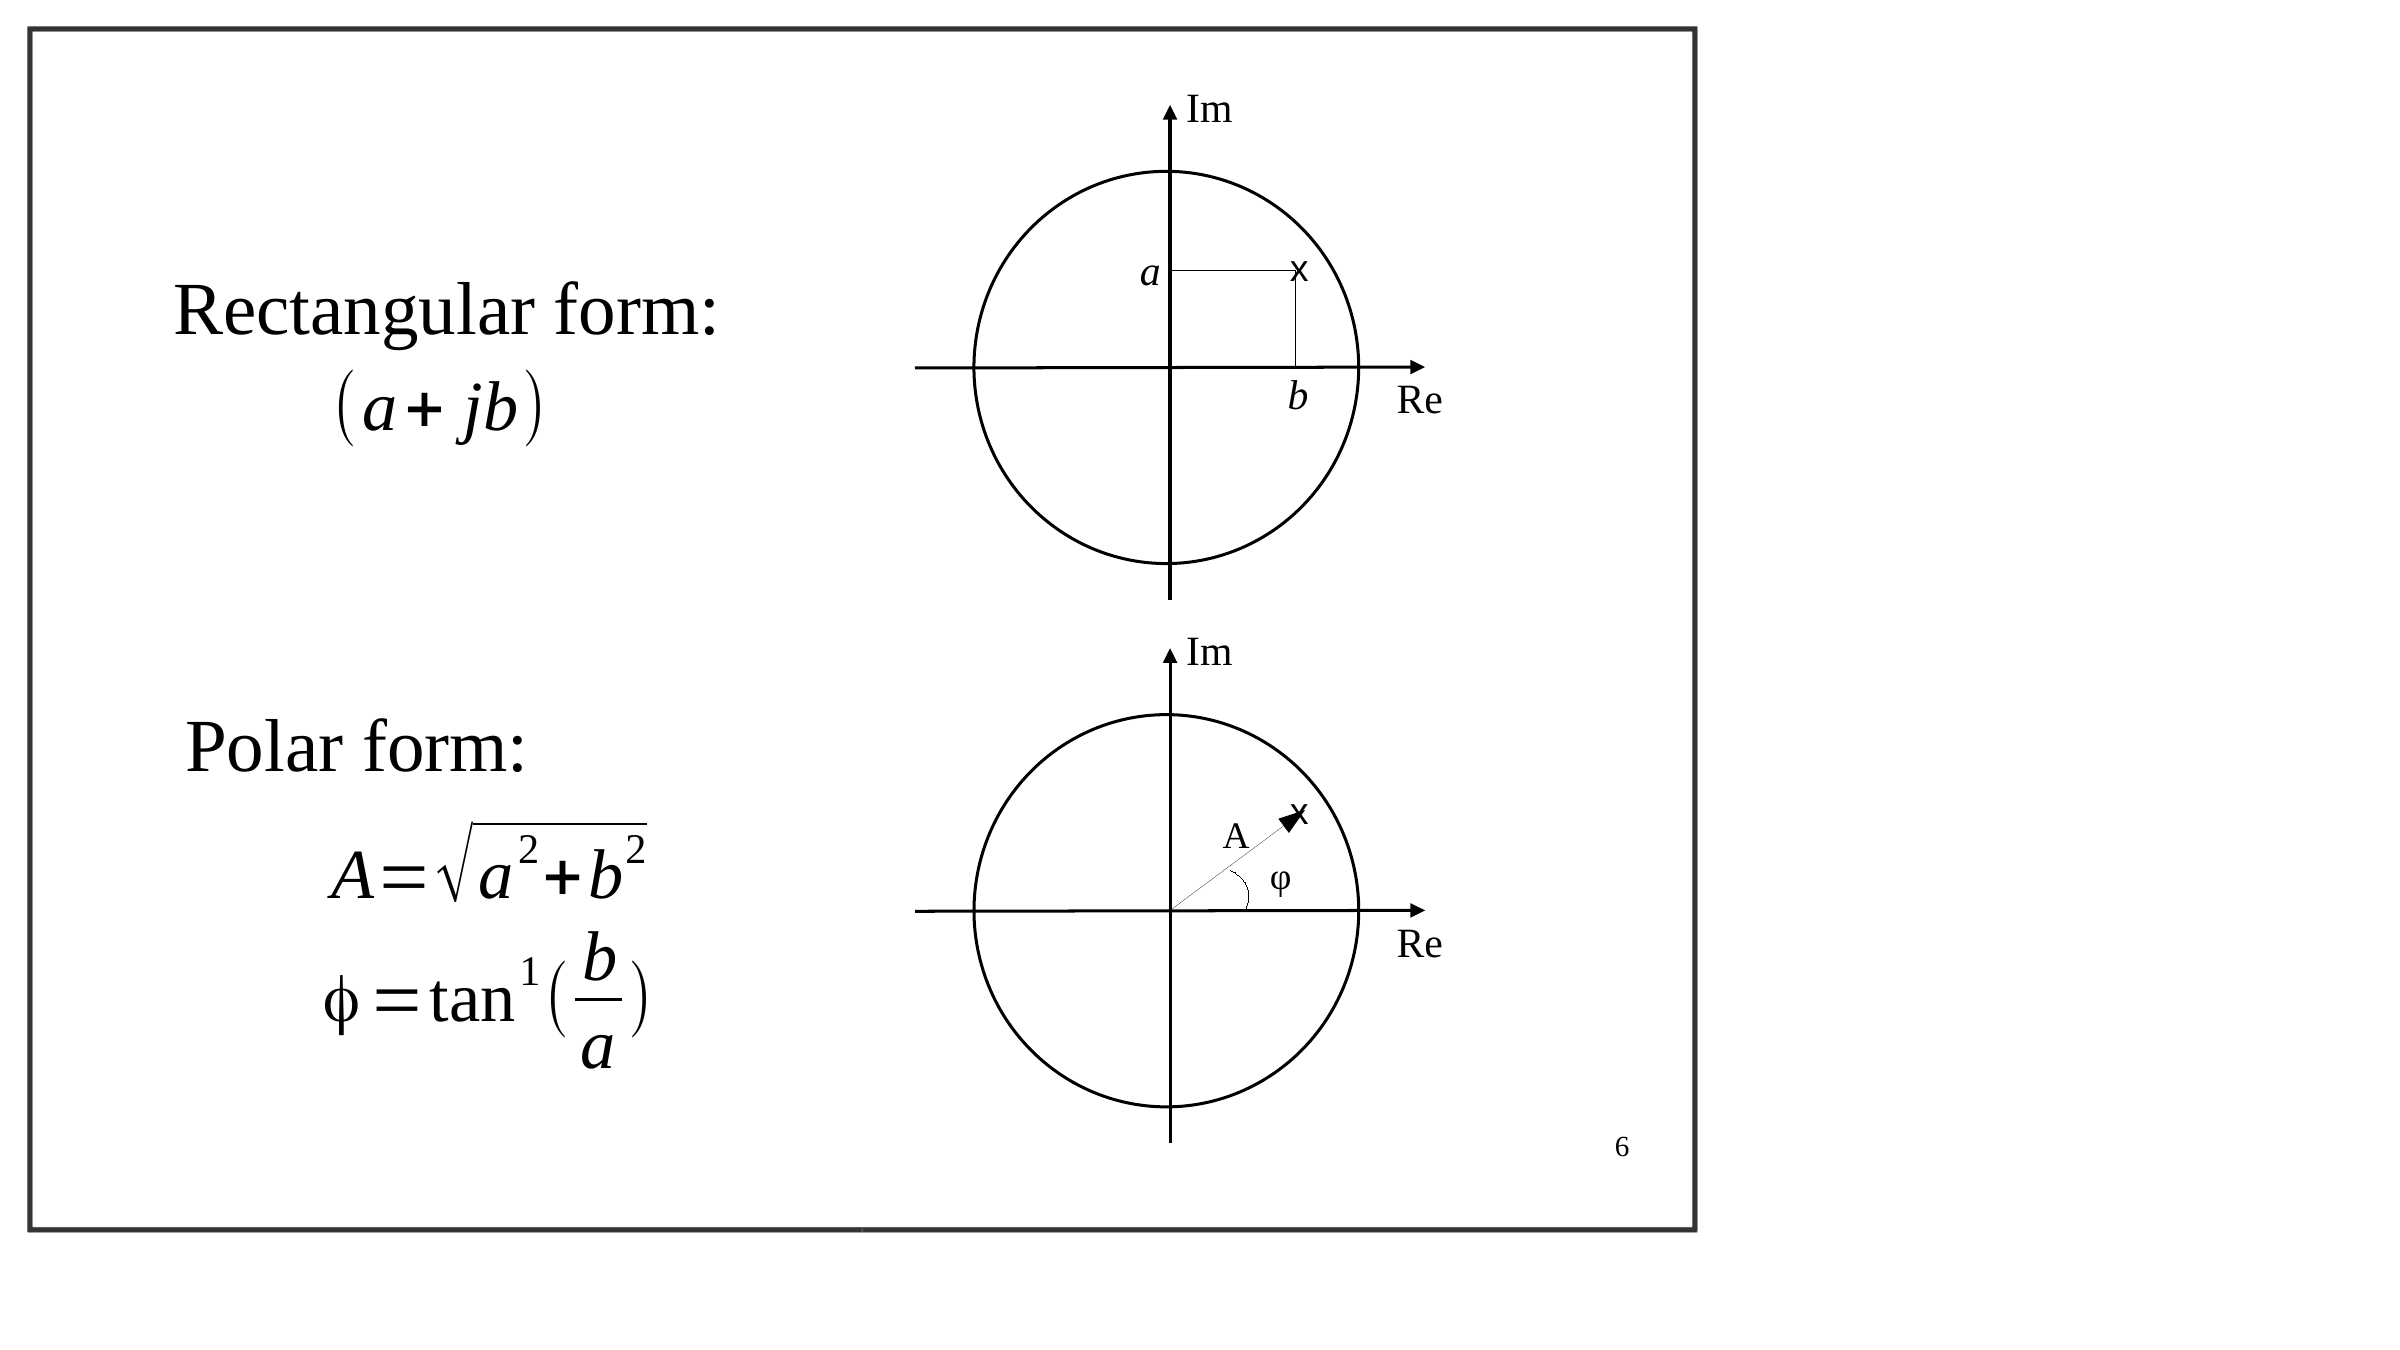

Im
Rectangular form:
x
a
Re
b
Im
Polar form:
x
A
φ
Re
6